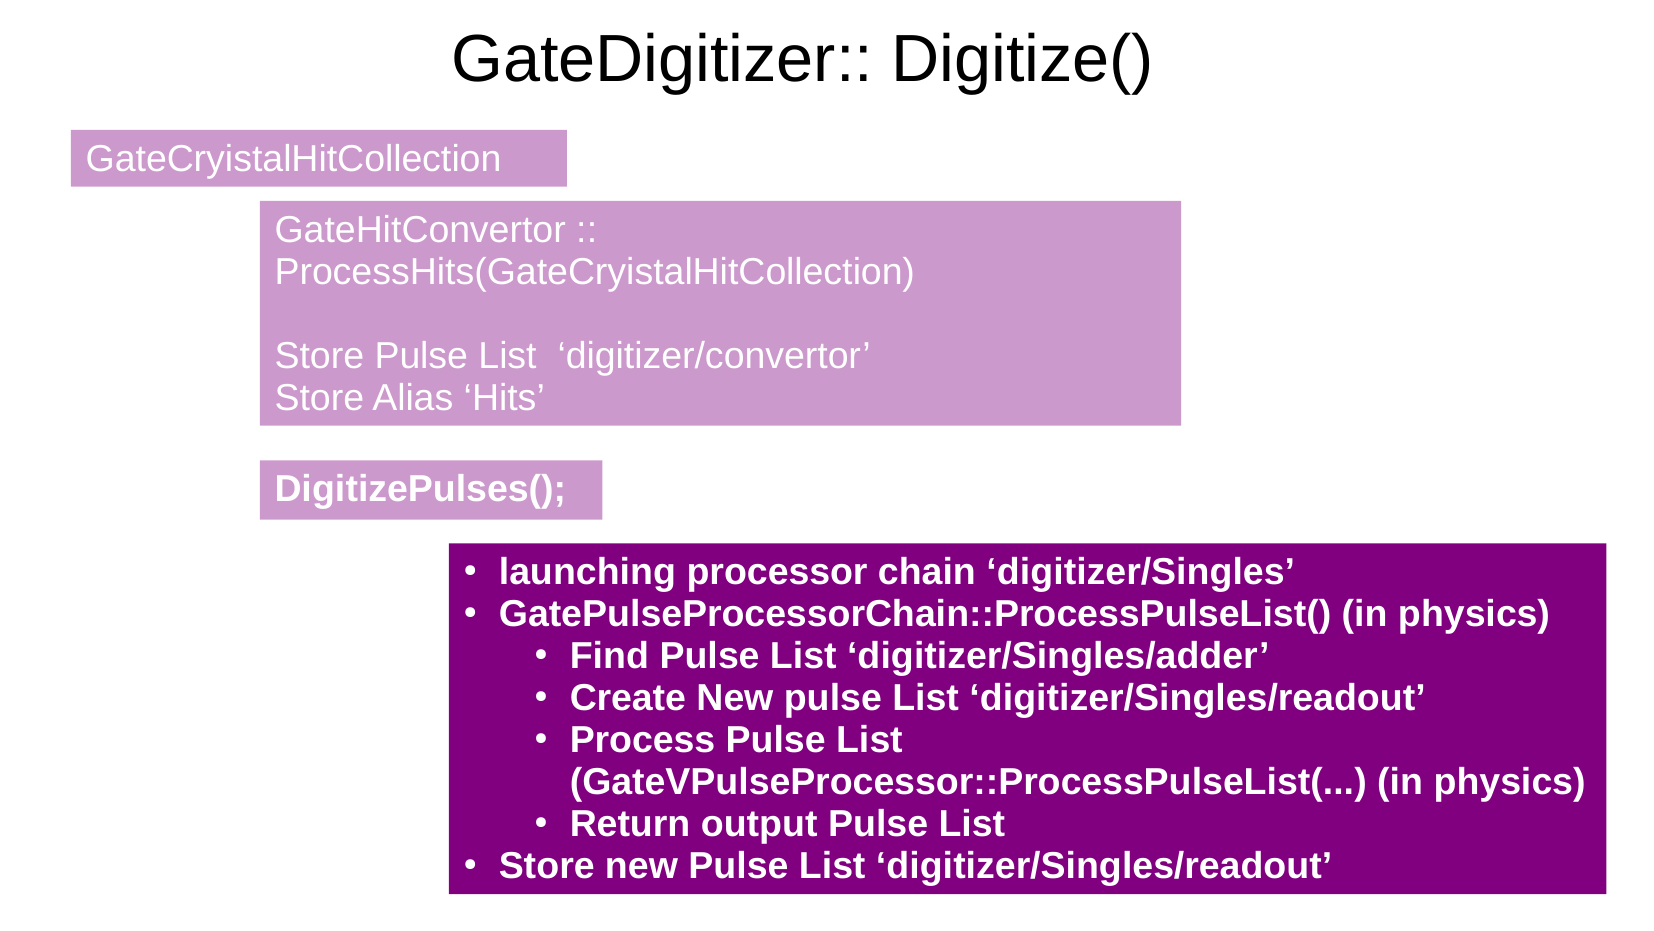

# GateDigitizer:: Digitize()
GateCryistalHitCollection
GateHitConvertor :: ProcessHits(GateCryistalHitCollection)
Store Pulse List ‘digitizer/convertor’
Store Alias ‘Hits’
DigitizePulses();
launching processor chain ‘digitizer/Singles’
GatePulseProcessorChain::ProcessPulseList() (in physics)
Find Pulse List ‘digitizer/Singles/adder’
Create New pulse List ‘digitizer/Singles/readout’
Process Pulse List (GateVPulseProcessor::ProcessPulseList(...) (in physics)
Return output Pulse List
Store new Pulse List ‘digitizer/Singles/readout’